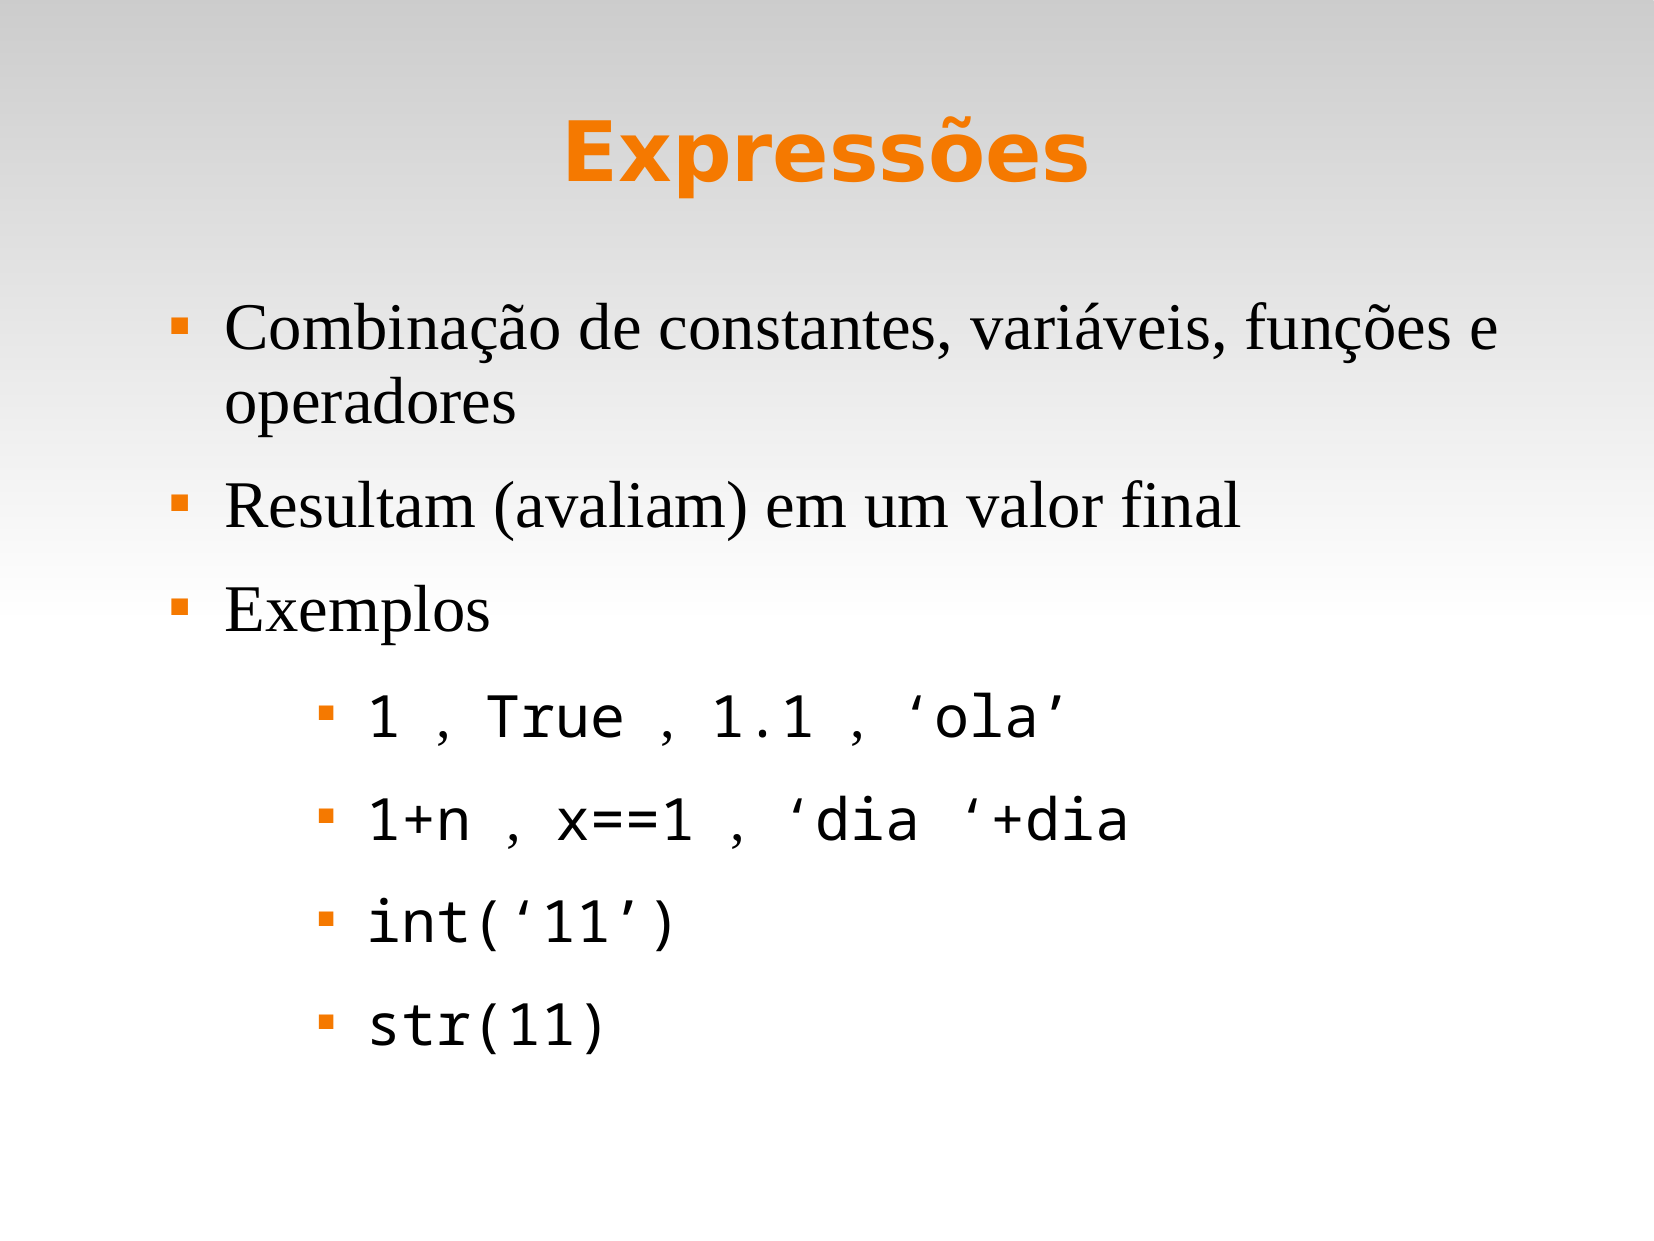

# Expressões
Combinação de constantes, variáveis, funções e operadores
Resultam (avaliam) em um valor final
Exemplos
1 , True , 1.1 , ‘ola’
1+n , x==1 , ‘dia ‘+dia
int(‘11’)
str(11)